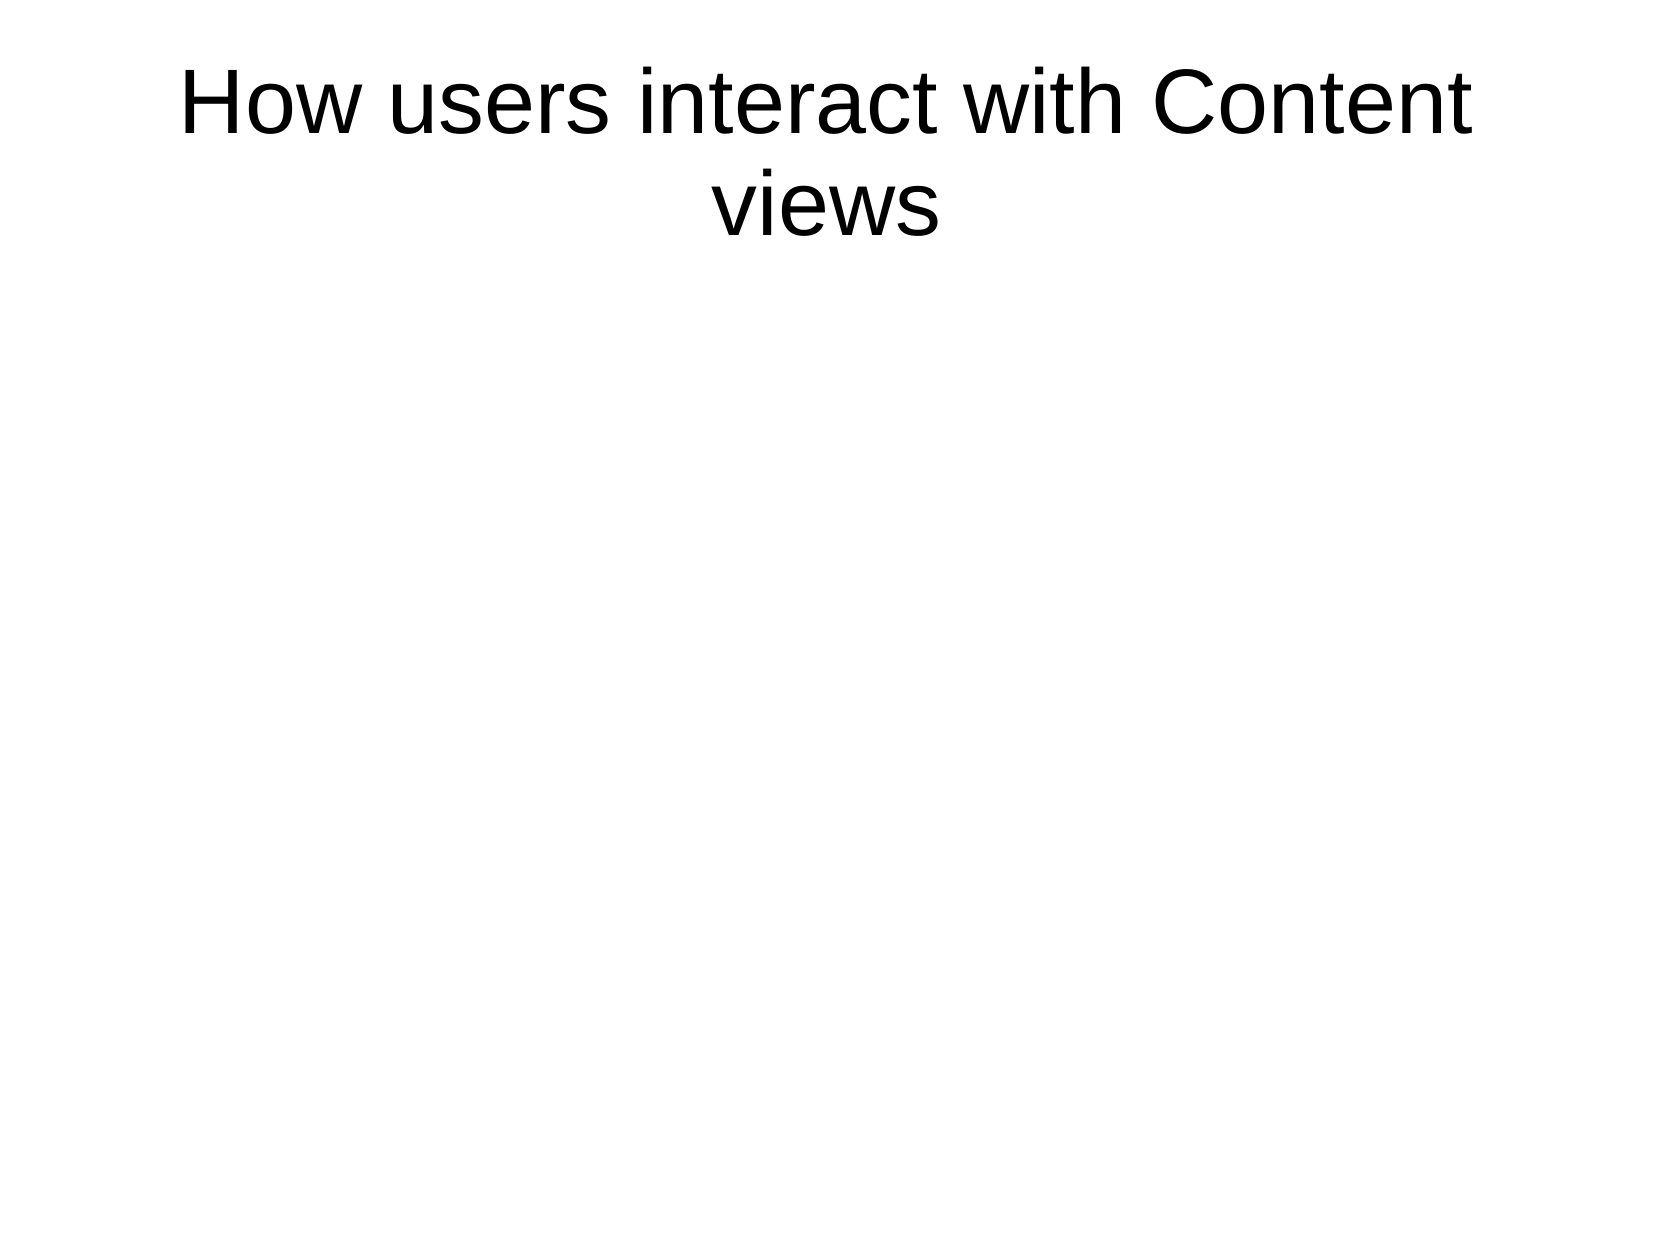

# How users interact with Content views